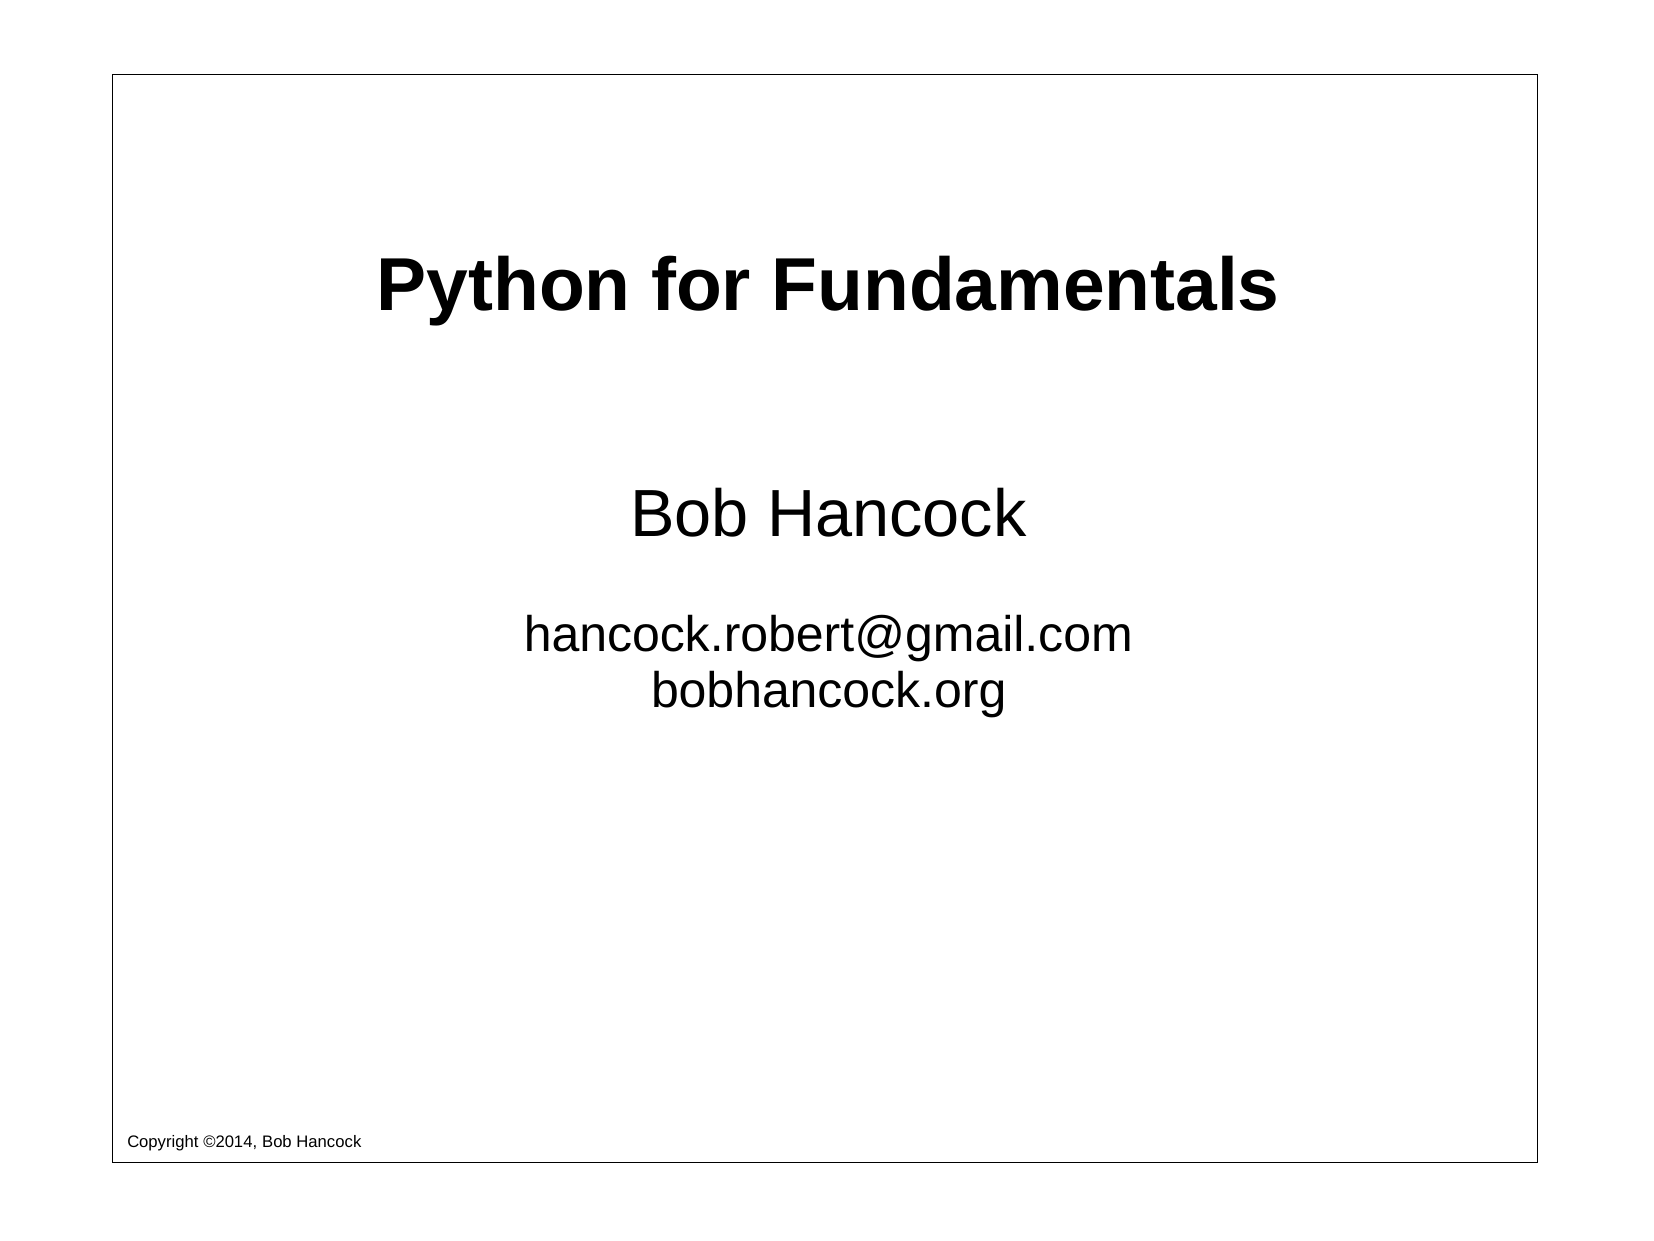

# Python for Fundamentals
Bob Hancock
hancock.robert@gmail.com
bobhancock.org
Copyright ©2014, Bob Hancock